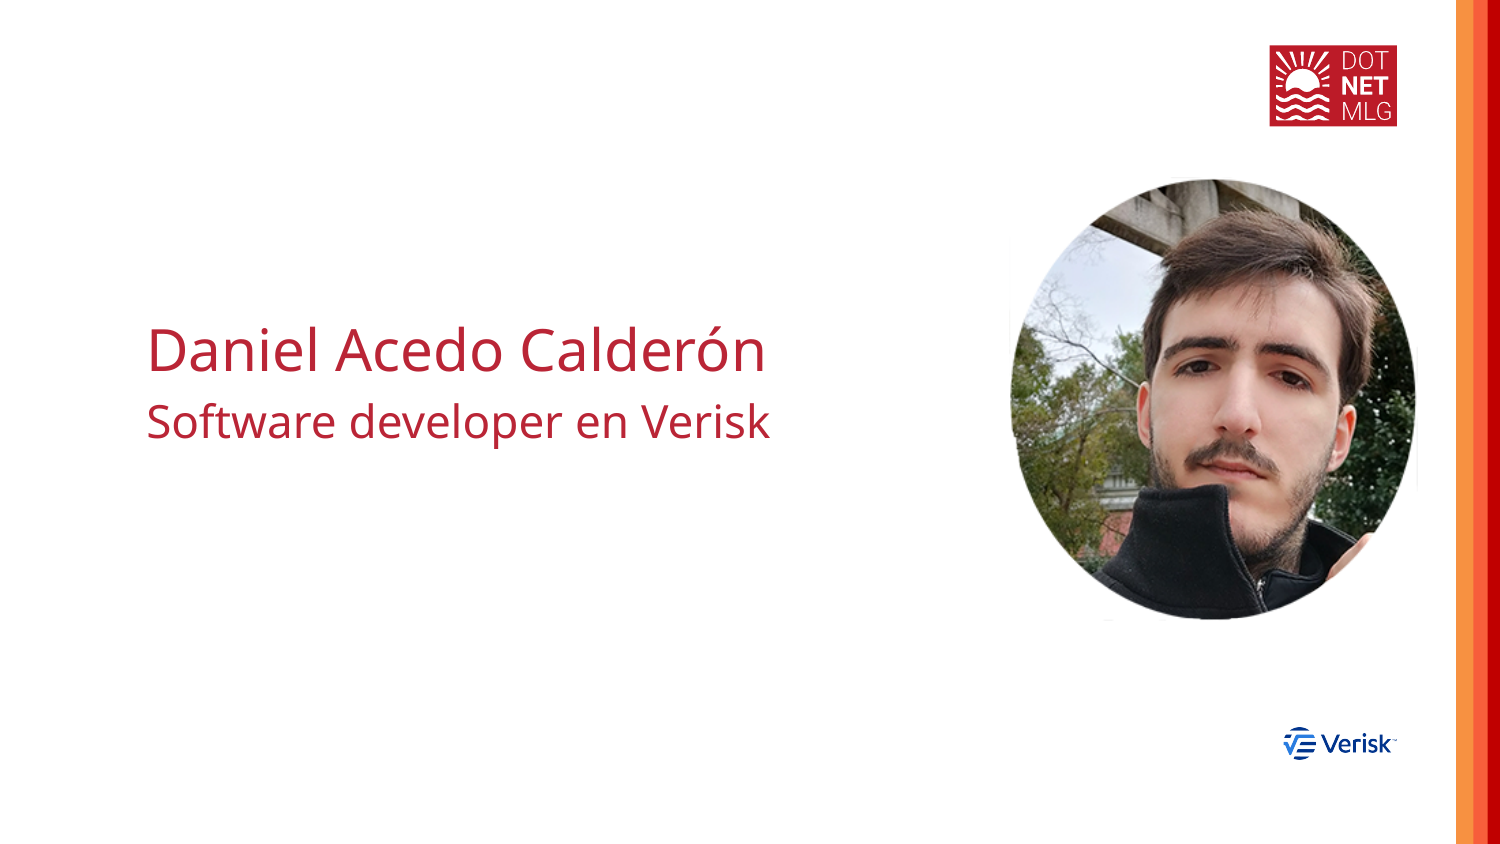

# Daniel Acedo Calderón
Software developer en Verisk